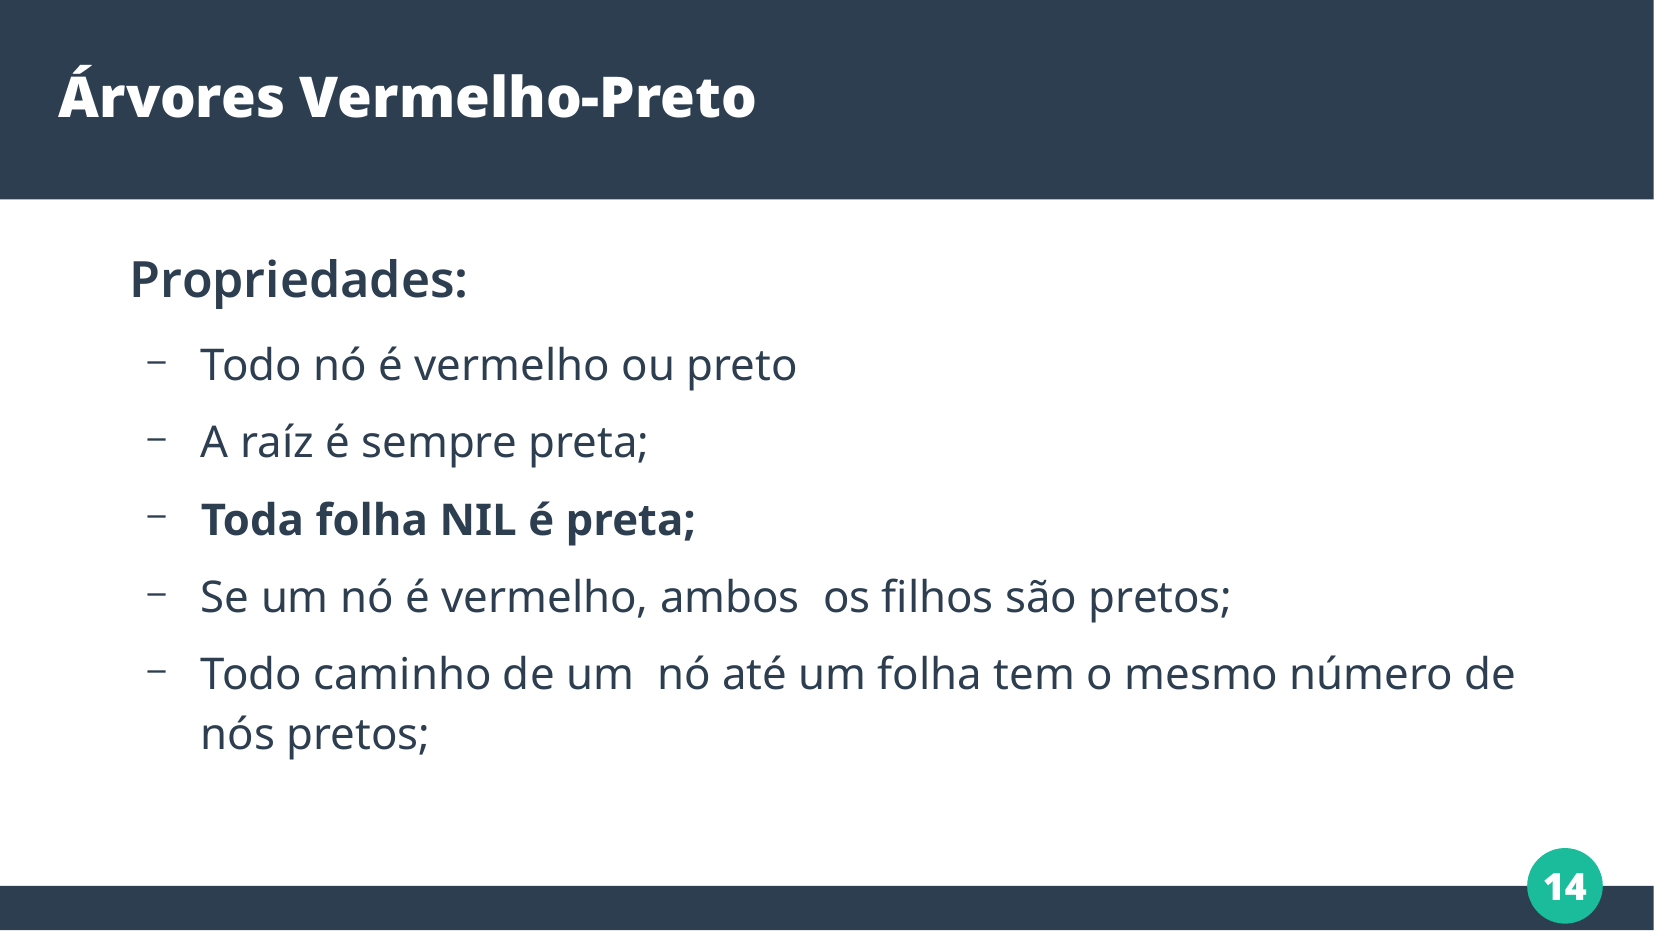

# Árvores Vermelho-Preto
Propriedades:
Todo nó é vermelho ou preto
A raíz é sempre preta;
Toda folha NIL é preta;
Se um nó é vermelho, ambos os filhos são pretos;
Todo caminho de um nó até um folha tem o mesmo número de nós pretos;